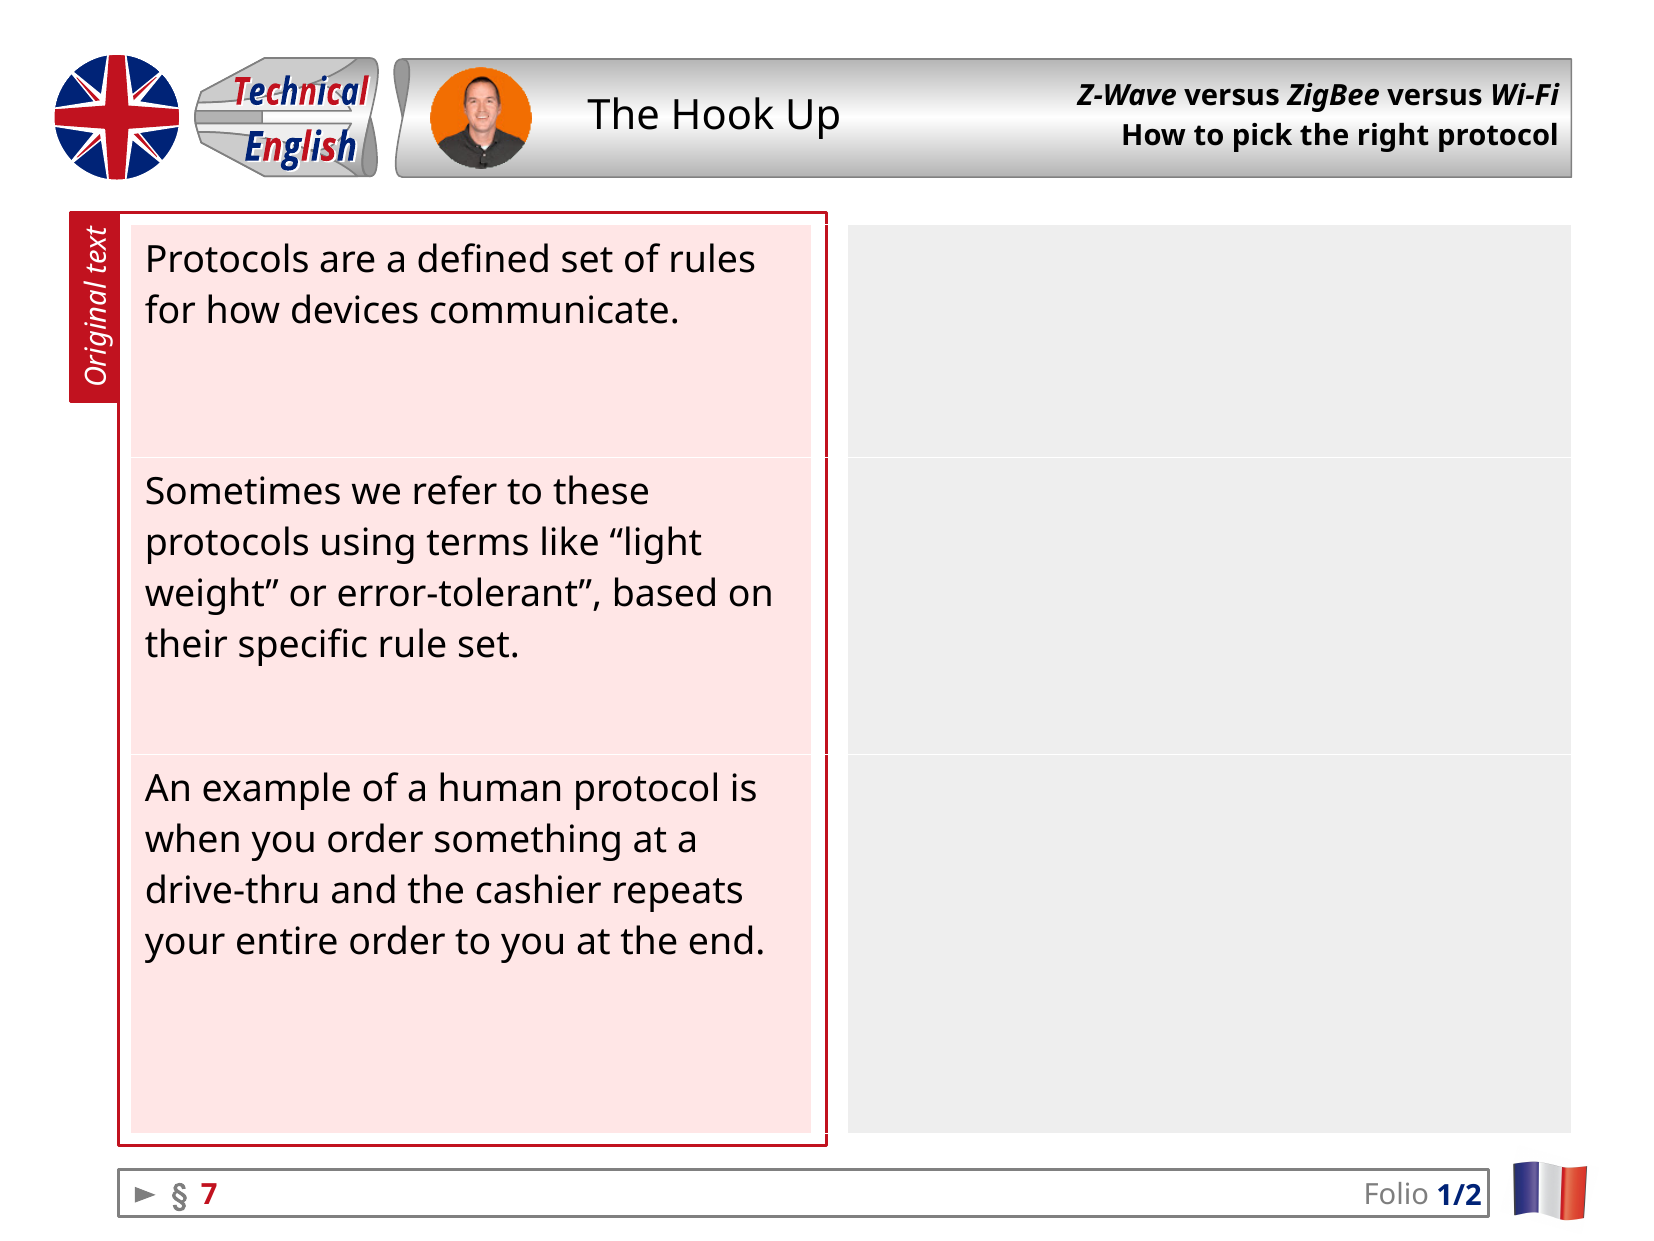

#
| Protocols are a defined set of rules for how devices communicate. | | |
| --- | --- | --- |
| Sometimes we refer to these protocols using terms like “light weight” or error-tolerant”, based on their specific rule set. | | |
| An example of a human protocol is when you order something at a drive-thru and the cashier repeats your entire order to you at the end. | | |
7
1/2